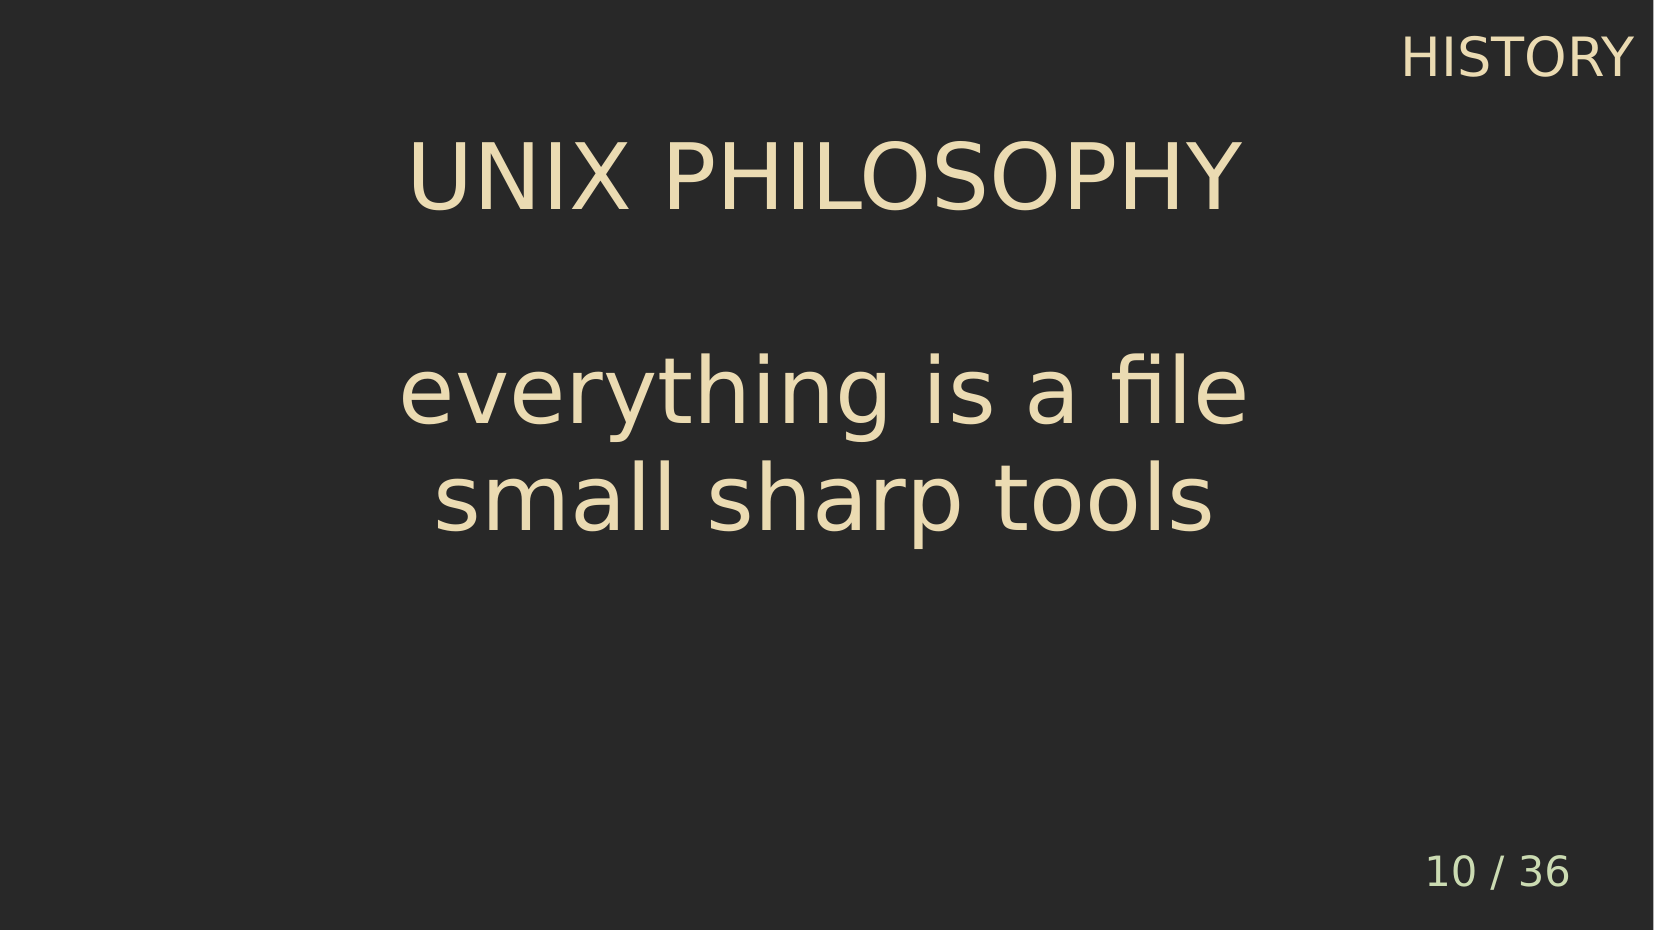

HISTORY
UNIX PHILOSOPHY
everything is a file
small sharp tools
10